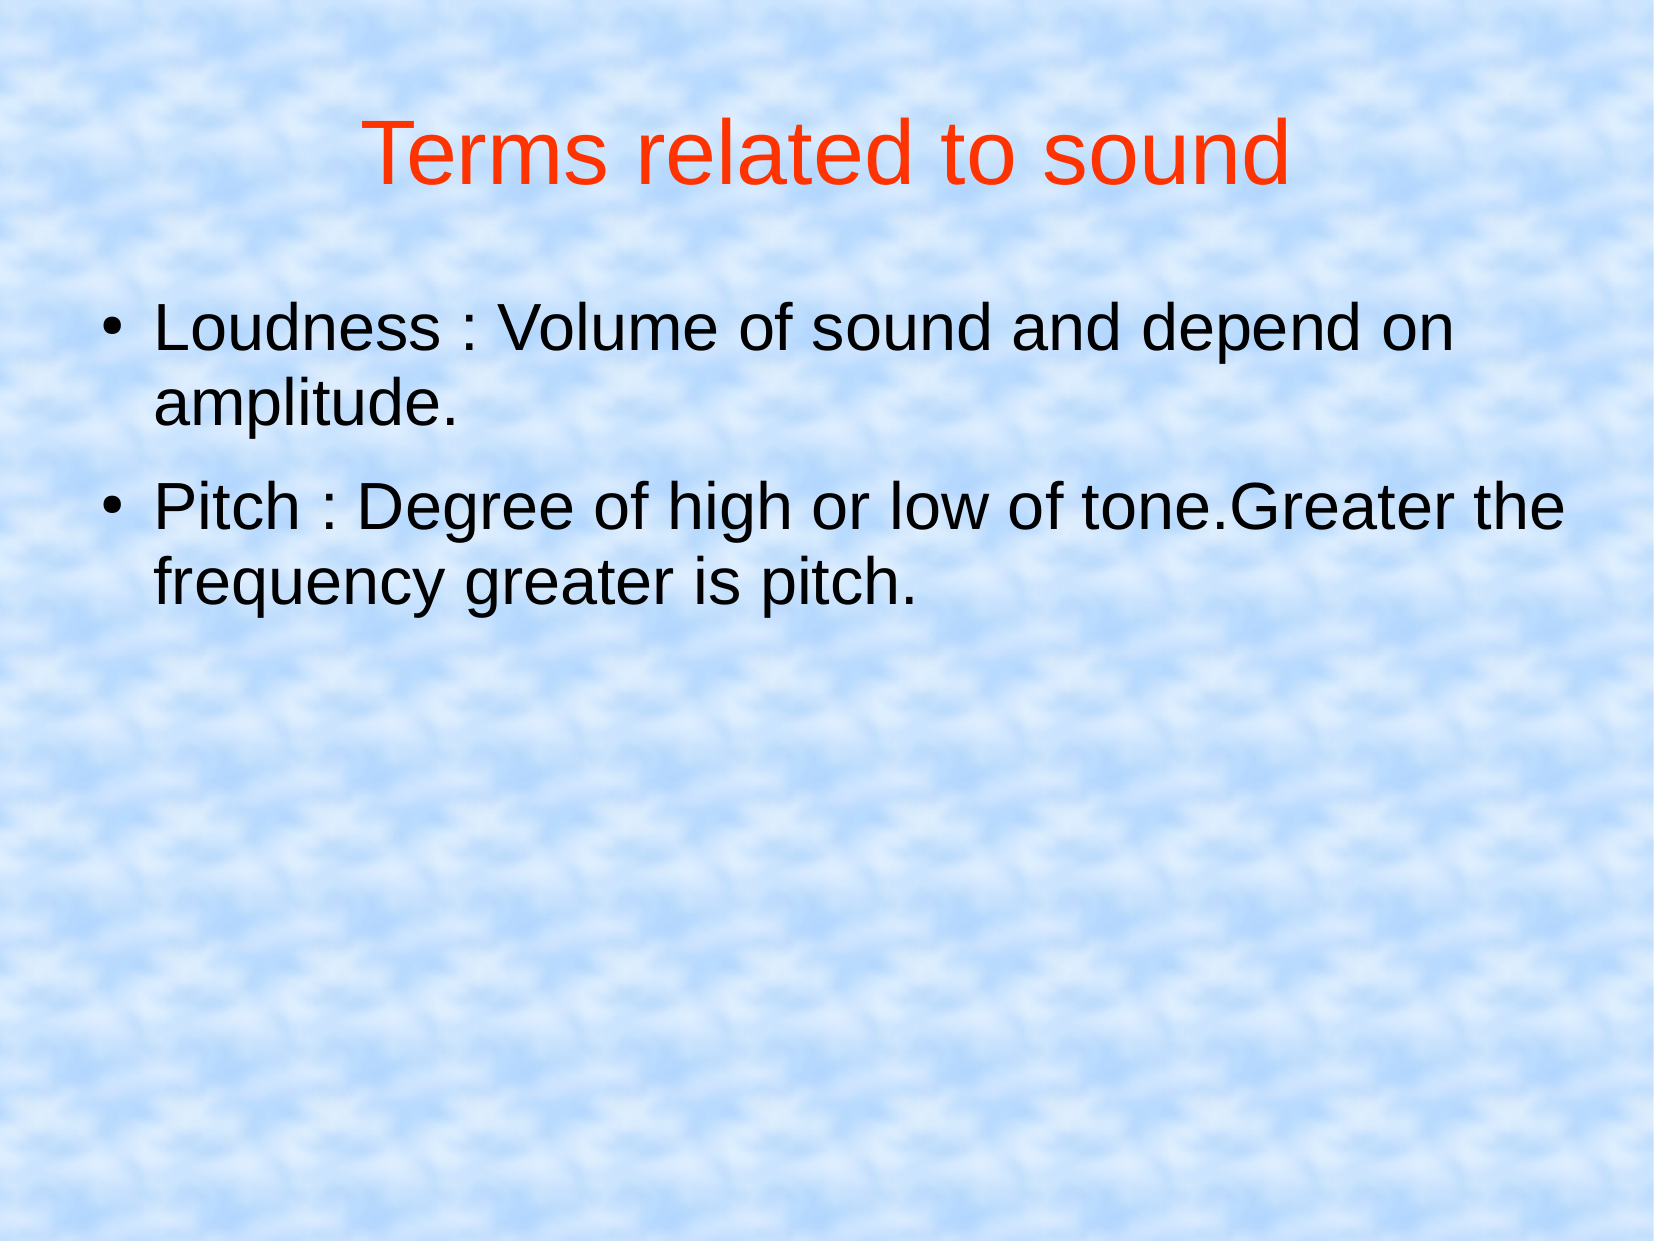

# Terms related to sound
Loudness : Volume of sound and depend on amplitude.
Pitch : Degree of high or low of tone.Greater the frequency greater is pitch.